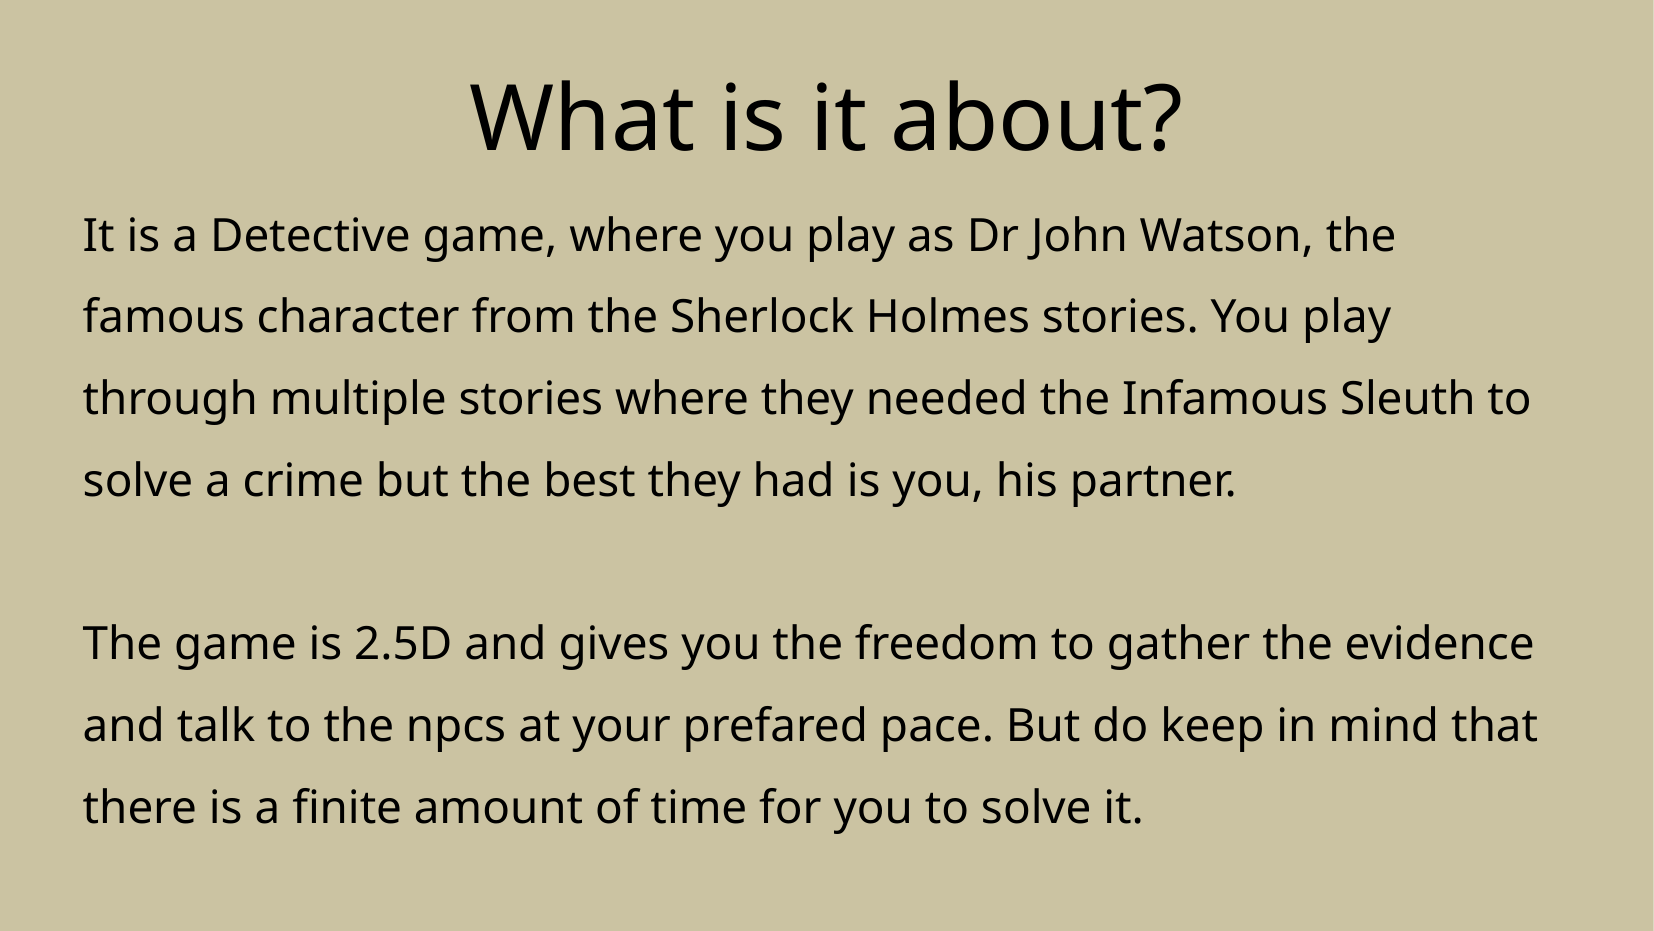

# What is it about?
It is a Detective game, where you play as Dr John Watson, the famous character from the Sherlock Holmes stories. You play through multiple stories where they needed the Infamous Sleuth to solve a crime but the best they had is you, his partner.
The game is 2.5D and gives you the freedom to gather the evidence and talk to the npcs at your prefared pace. But do keep in mind that there is a finite amount of time for you to solve it.